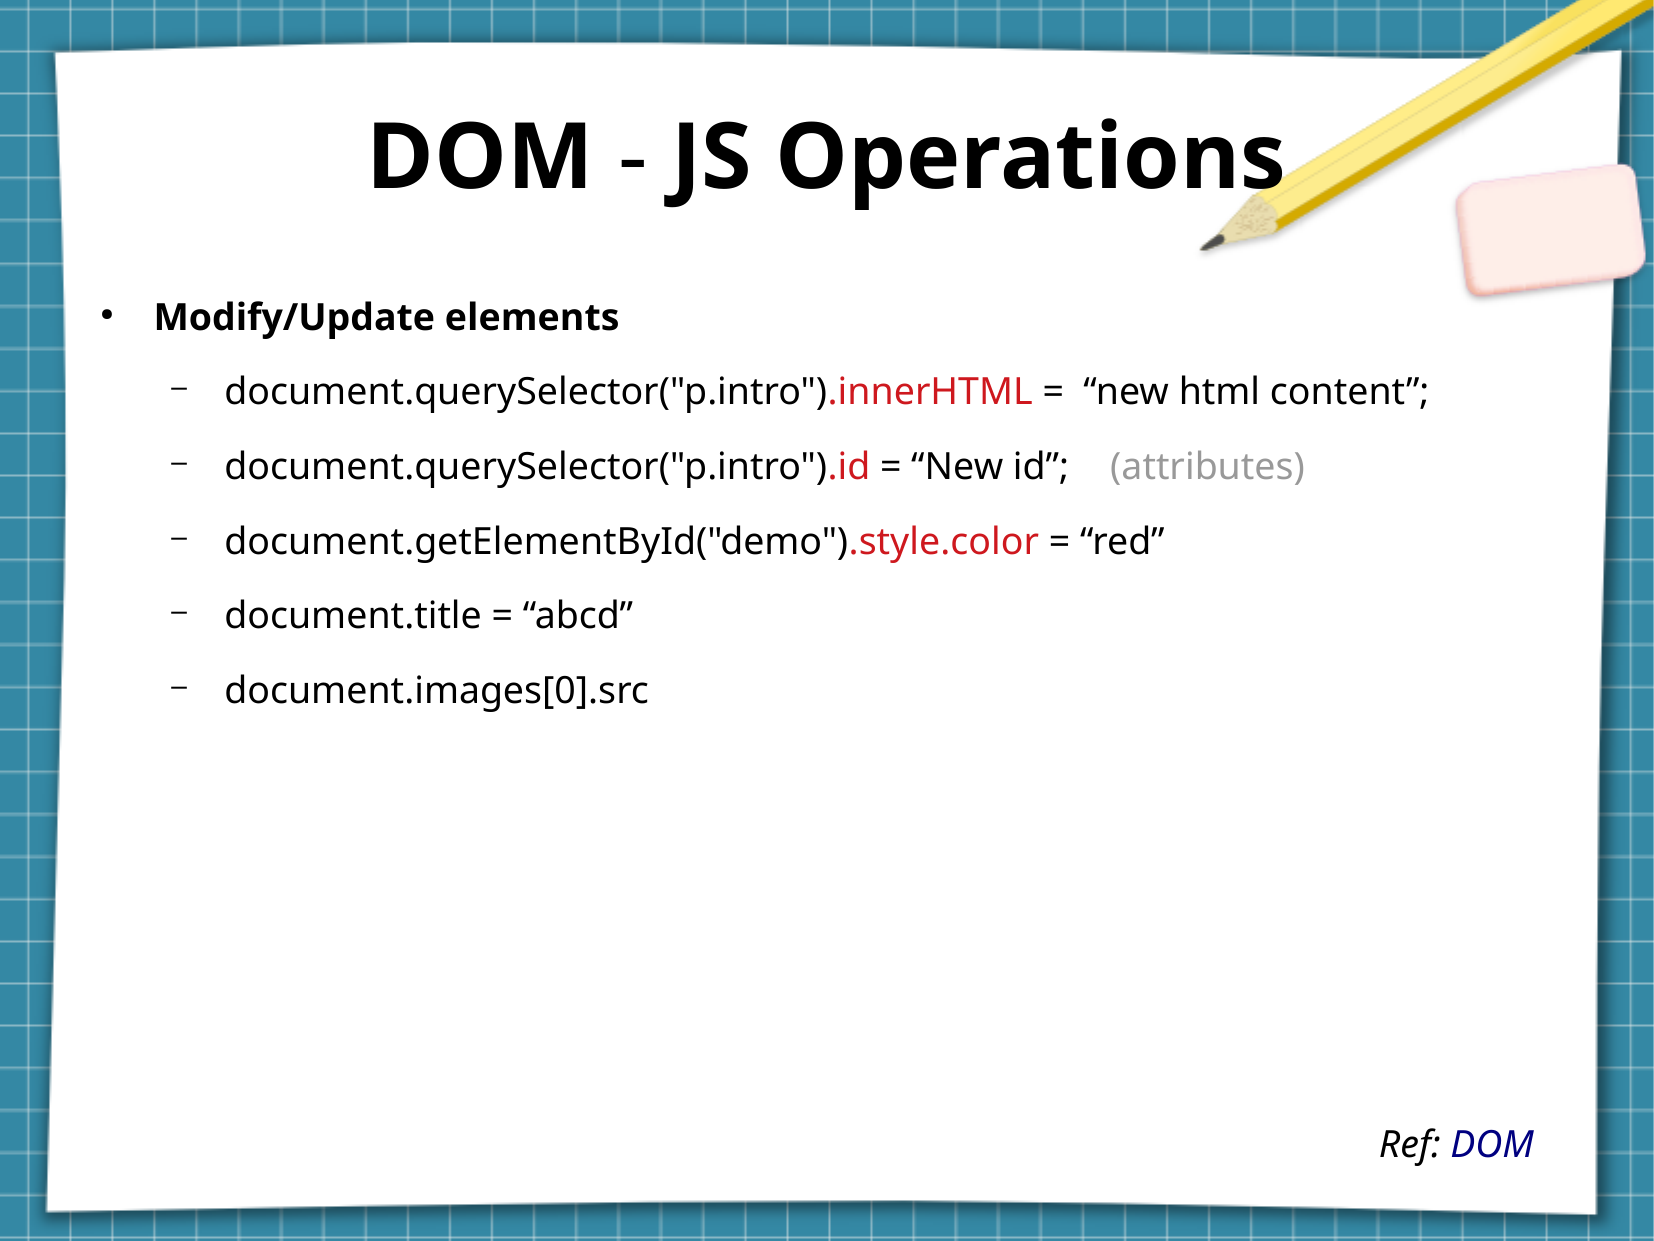

# DOM - JS Operations
Modify/Update elements
document.querySelector("p.intro").innerHTML = “new html content”;
document.querySelector("p.intro").id = “New id”;	(attributes)
document.getElementById("demo").style.color = “red”
document.title = “abcd”
document.images[0].src
Ref: DOM